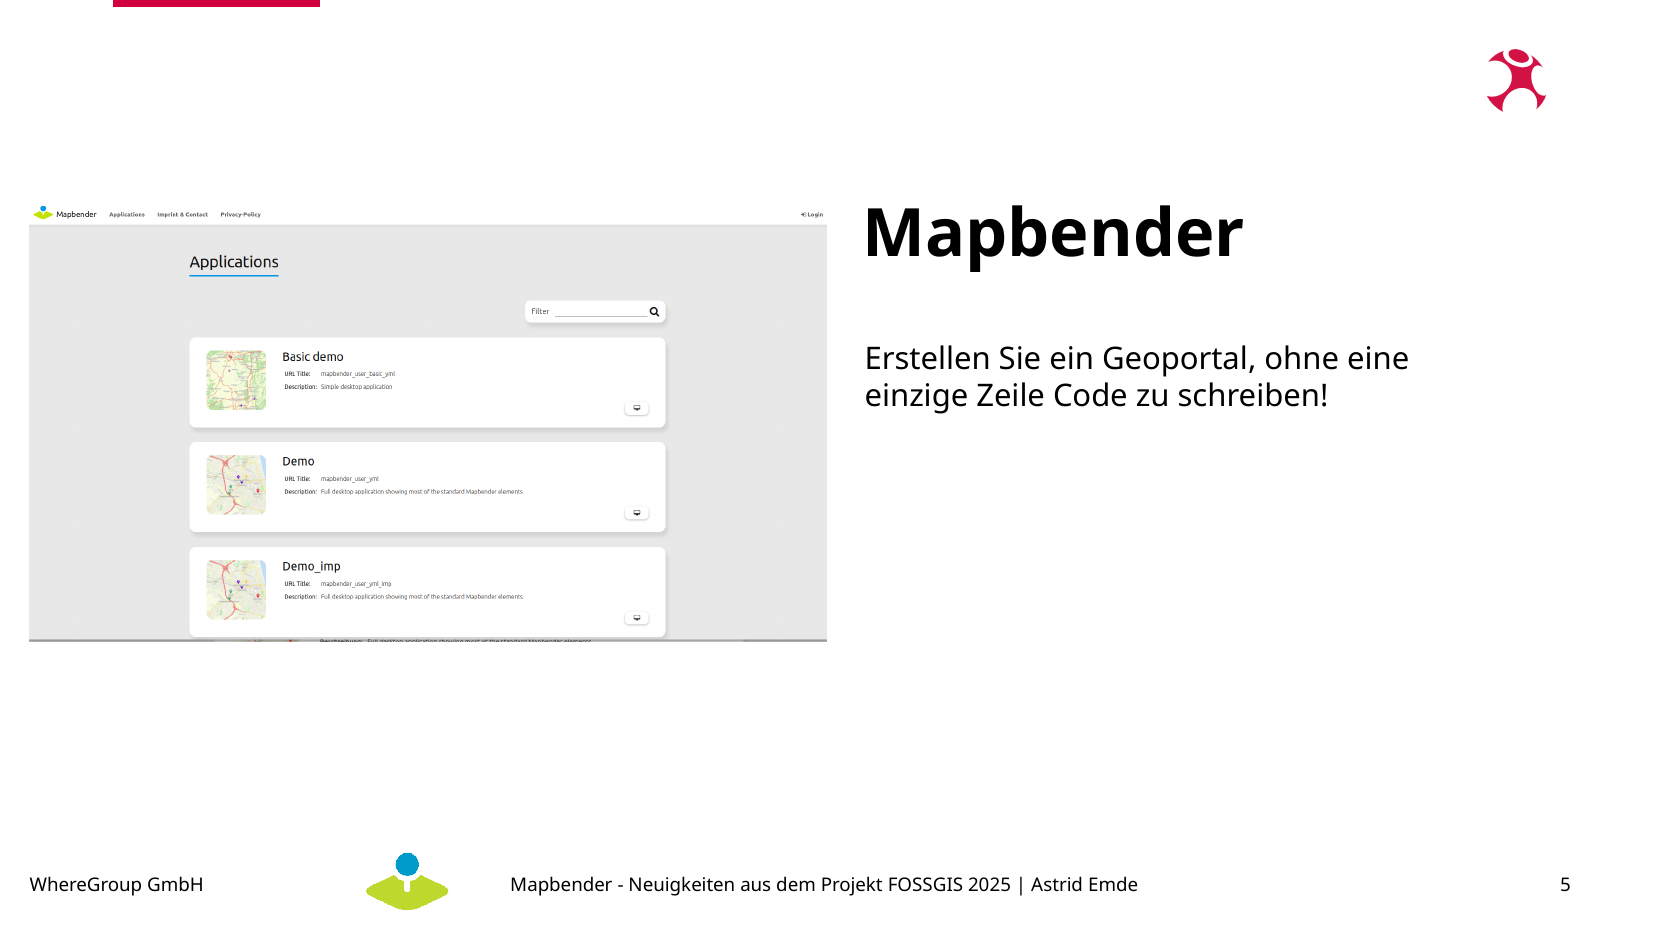

Mapbender
Erstellen Sie ein Geoportal, ohne eine einzige Zeile Code zu schreiben!
WhereGroup GmbH
Mapbender - Neuigkeiten aus dem Projekt FOSSGIS 2025 | Astrid Emde
5